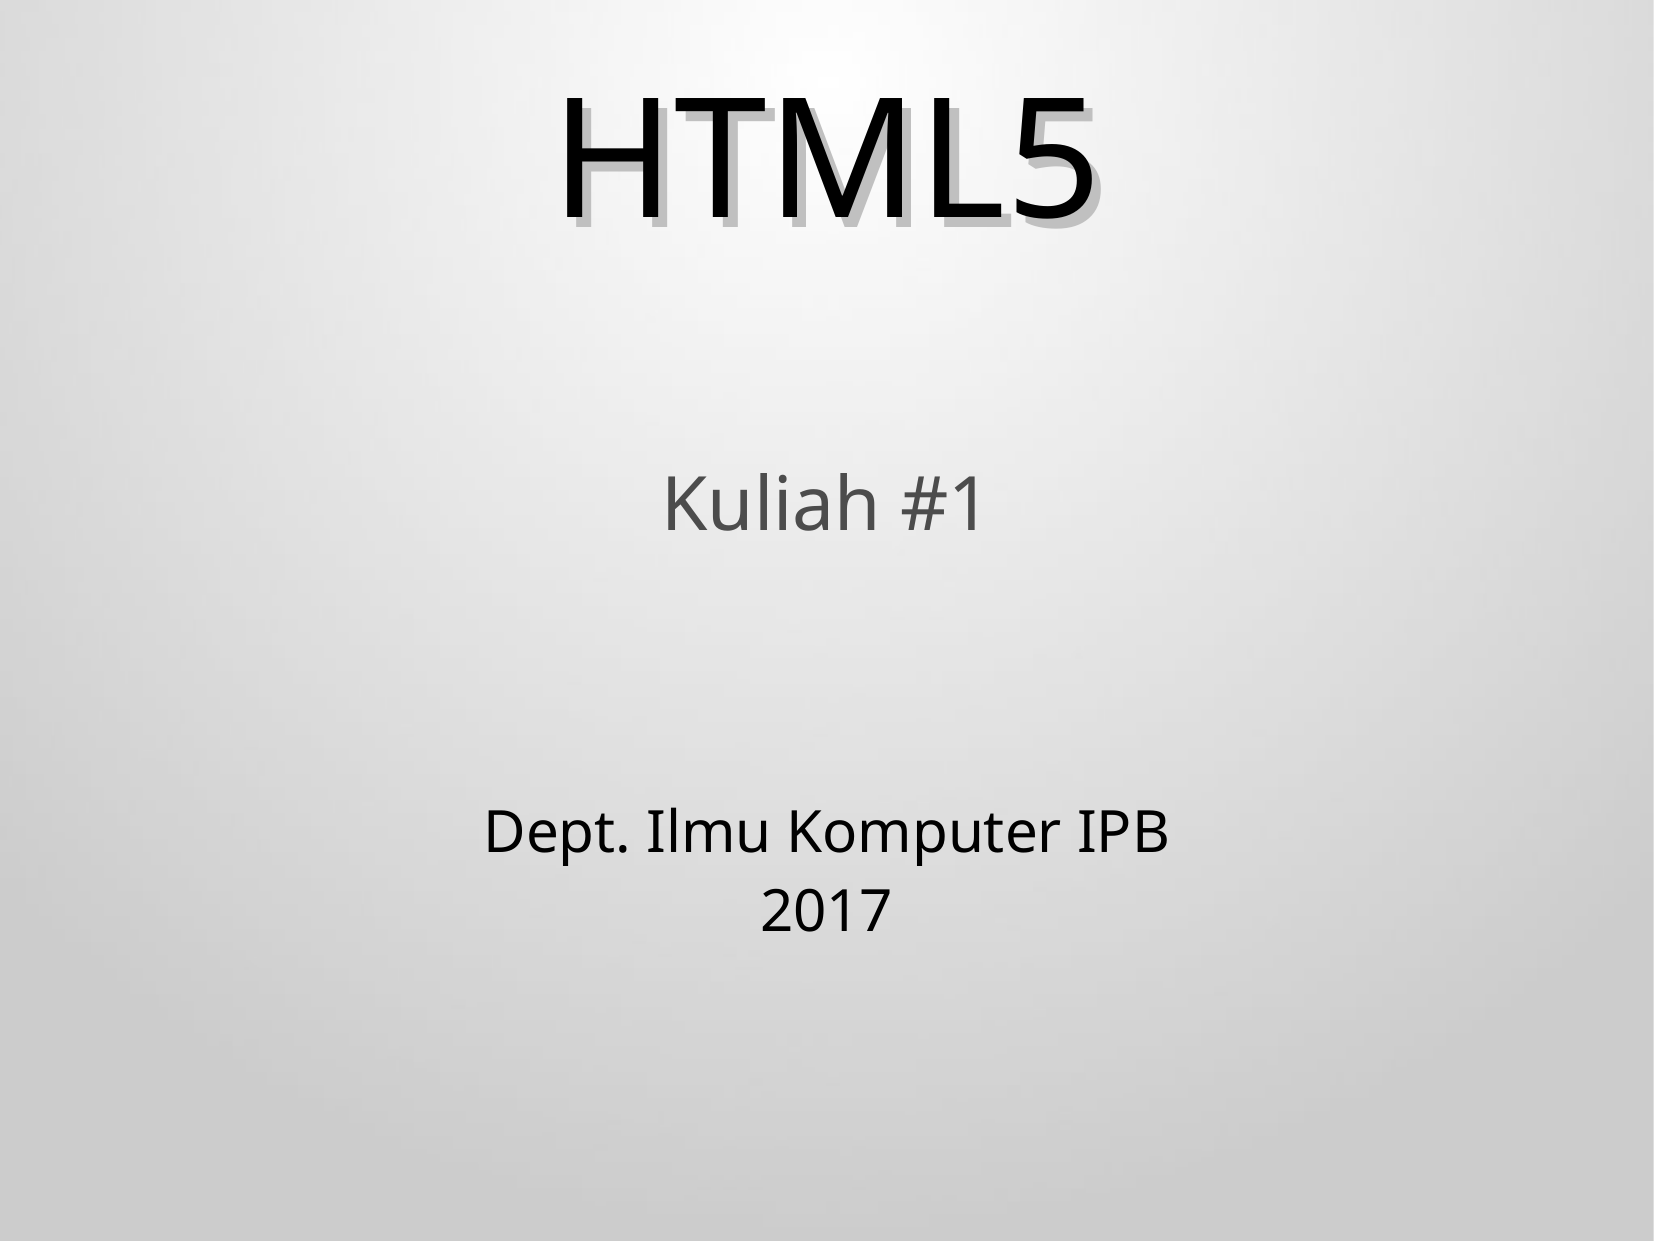

# HTML5
Kuliah #1
Dept. Ilmu Komputer IPB
2017